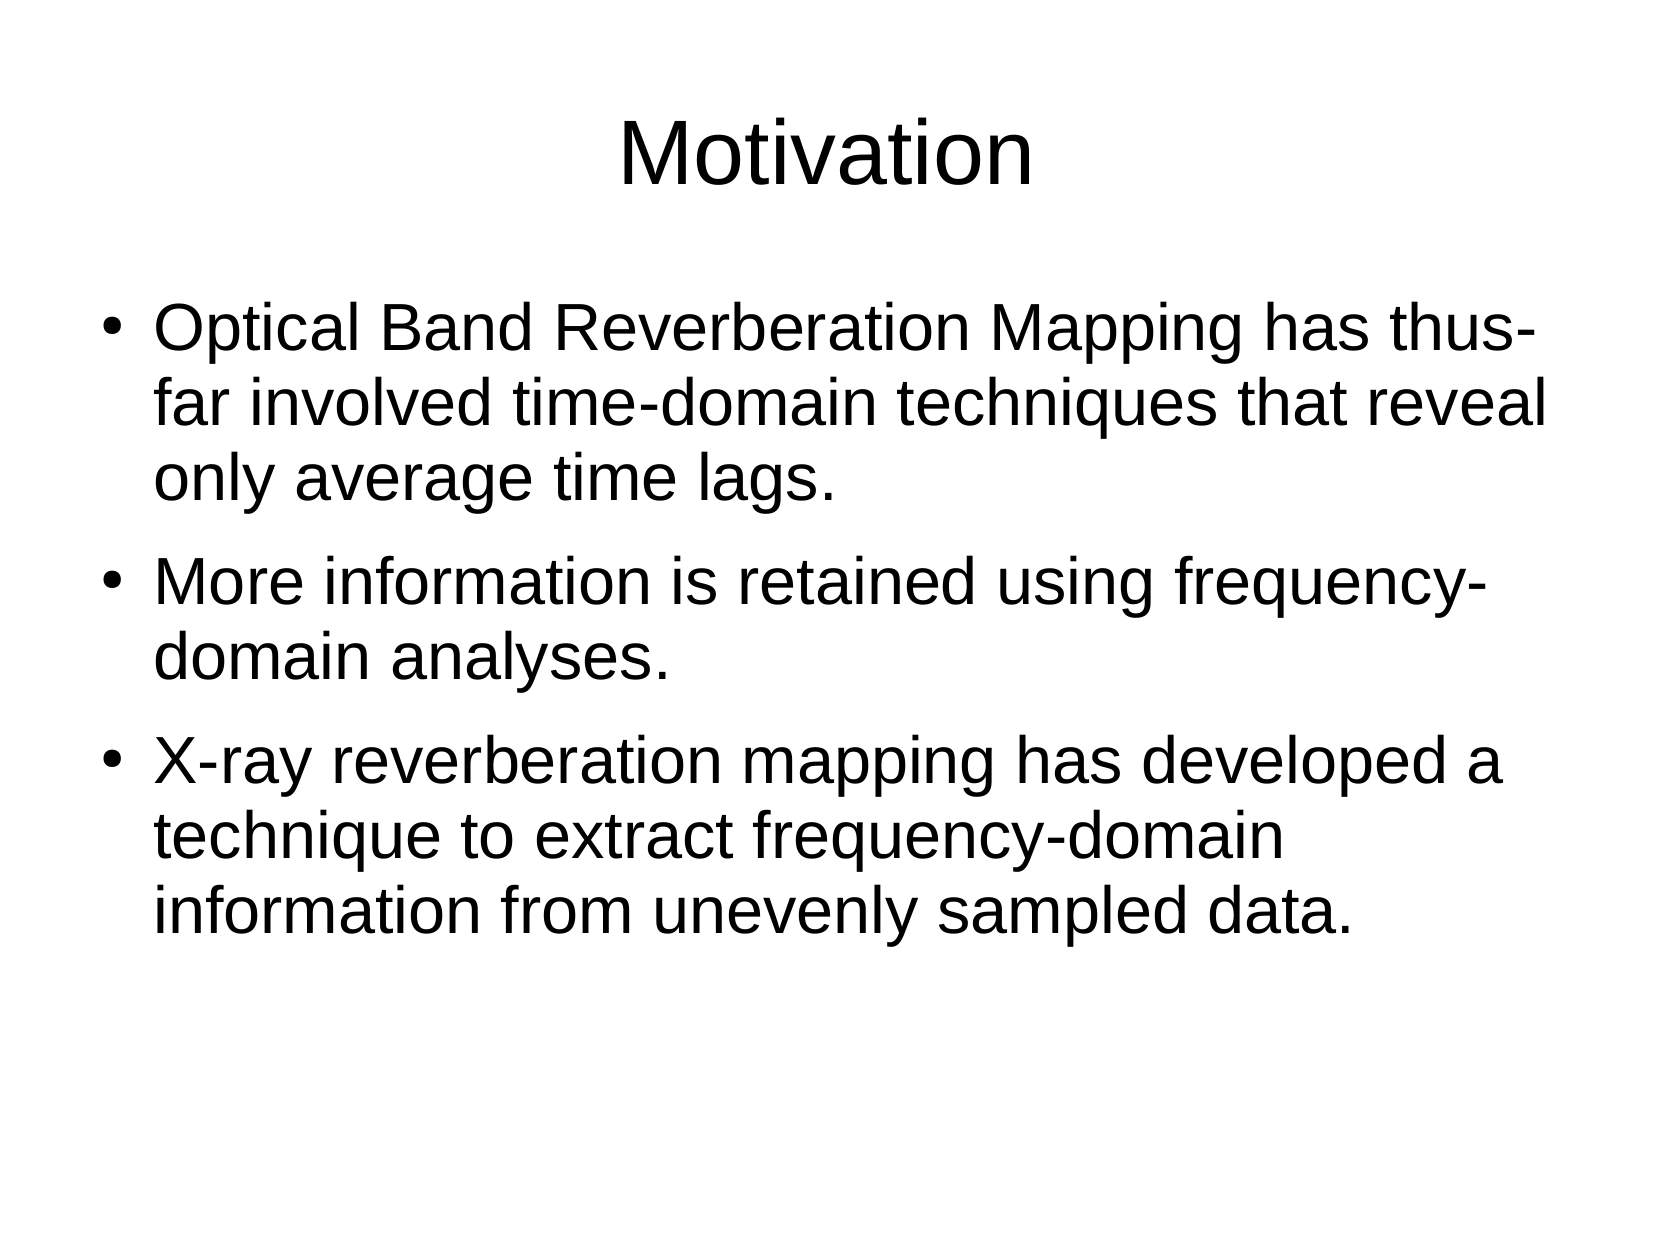

# Motivation
Optical Band Reverberation Mapping has thus-far involved time-domain techniques that reveal only average time lags.
More information is retained using frequency-domain analyses.
X-ray reverberation mapping has developed a technique to extract frequency-domain information from unevenly sampled data.